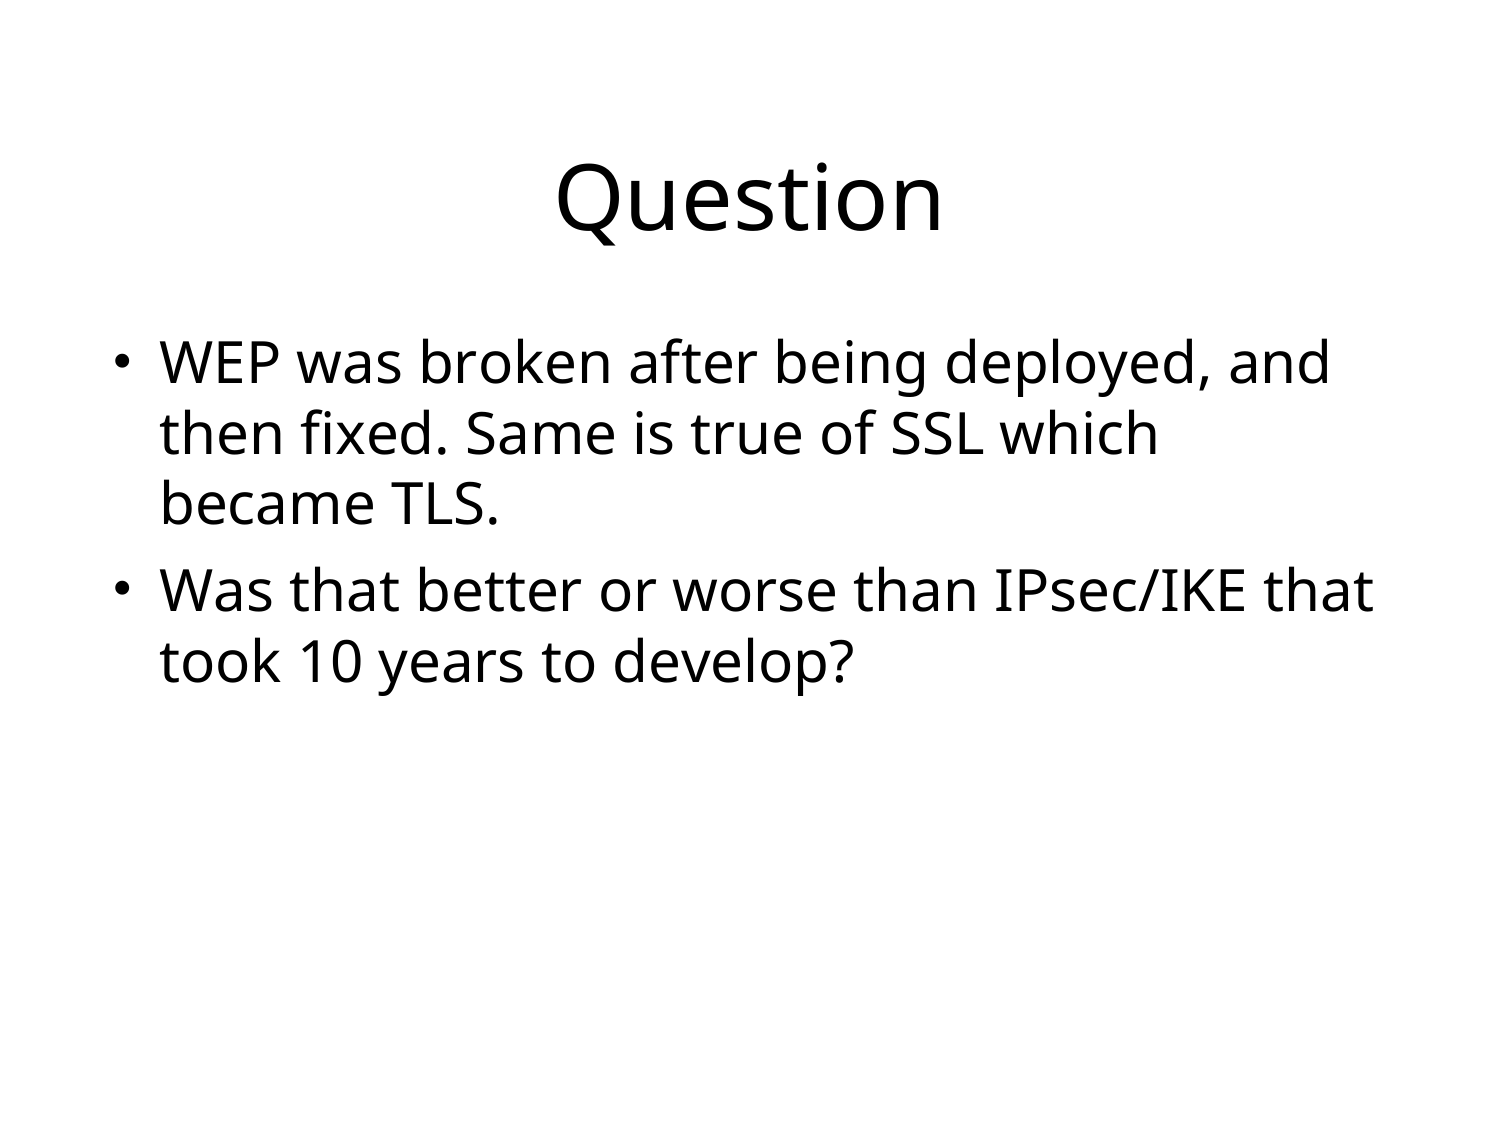

# Question
WEP was broken after being deployed, and then fixed. Same is true of SSL which became TLS.
Was that better or worse than IPsec/IKE that took 10 years to develop?